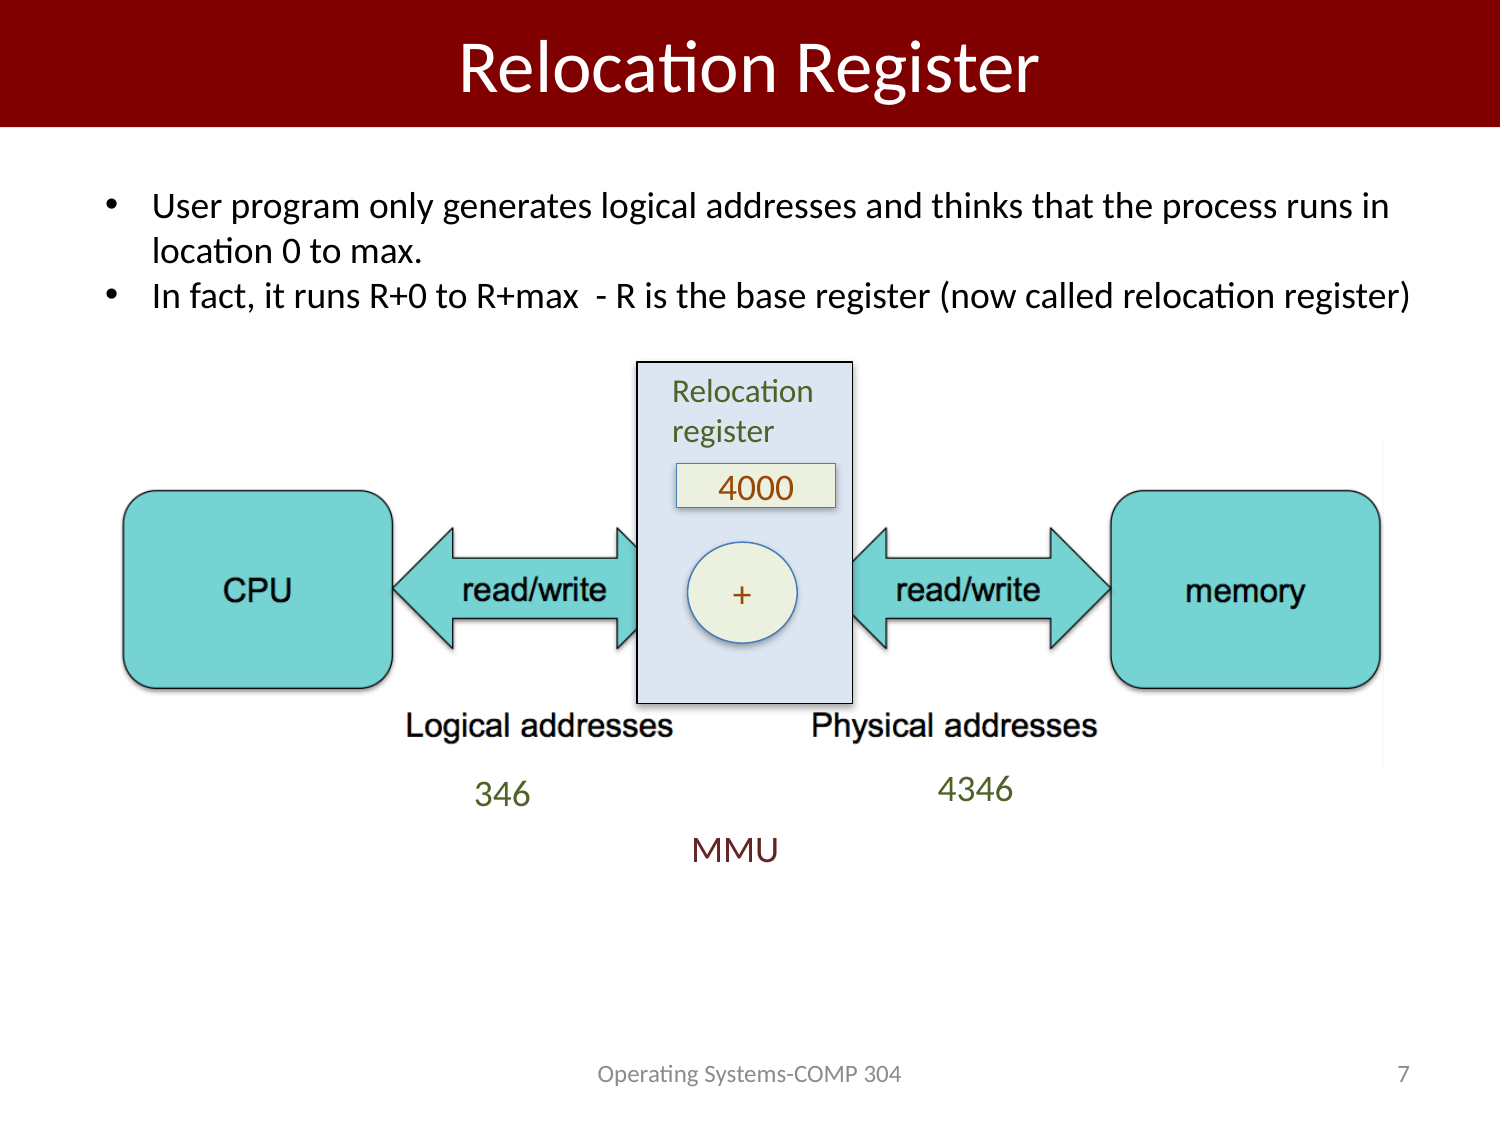

# Relocation Register
User program only generates logical addresses and thinks that the process runs in location 0 to max.
In fact, it runs R+0 to R+max - R is the base register (now called relocation register)
Relocation register
4000
+
4346
346
MMU
Operating Systems-COMP 304
7